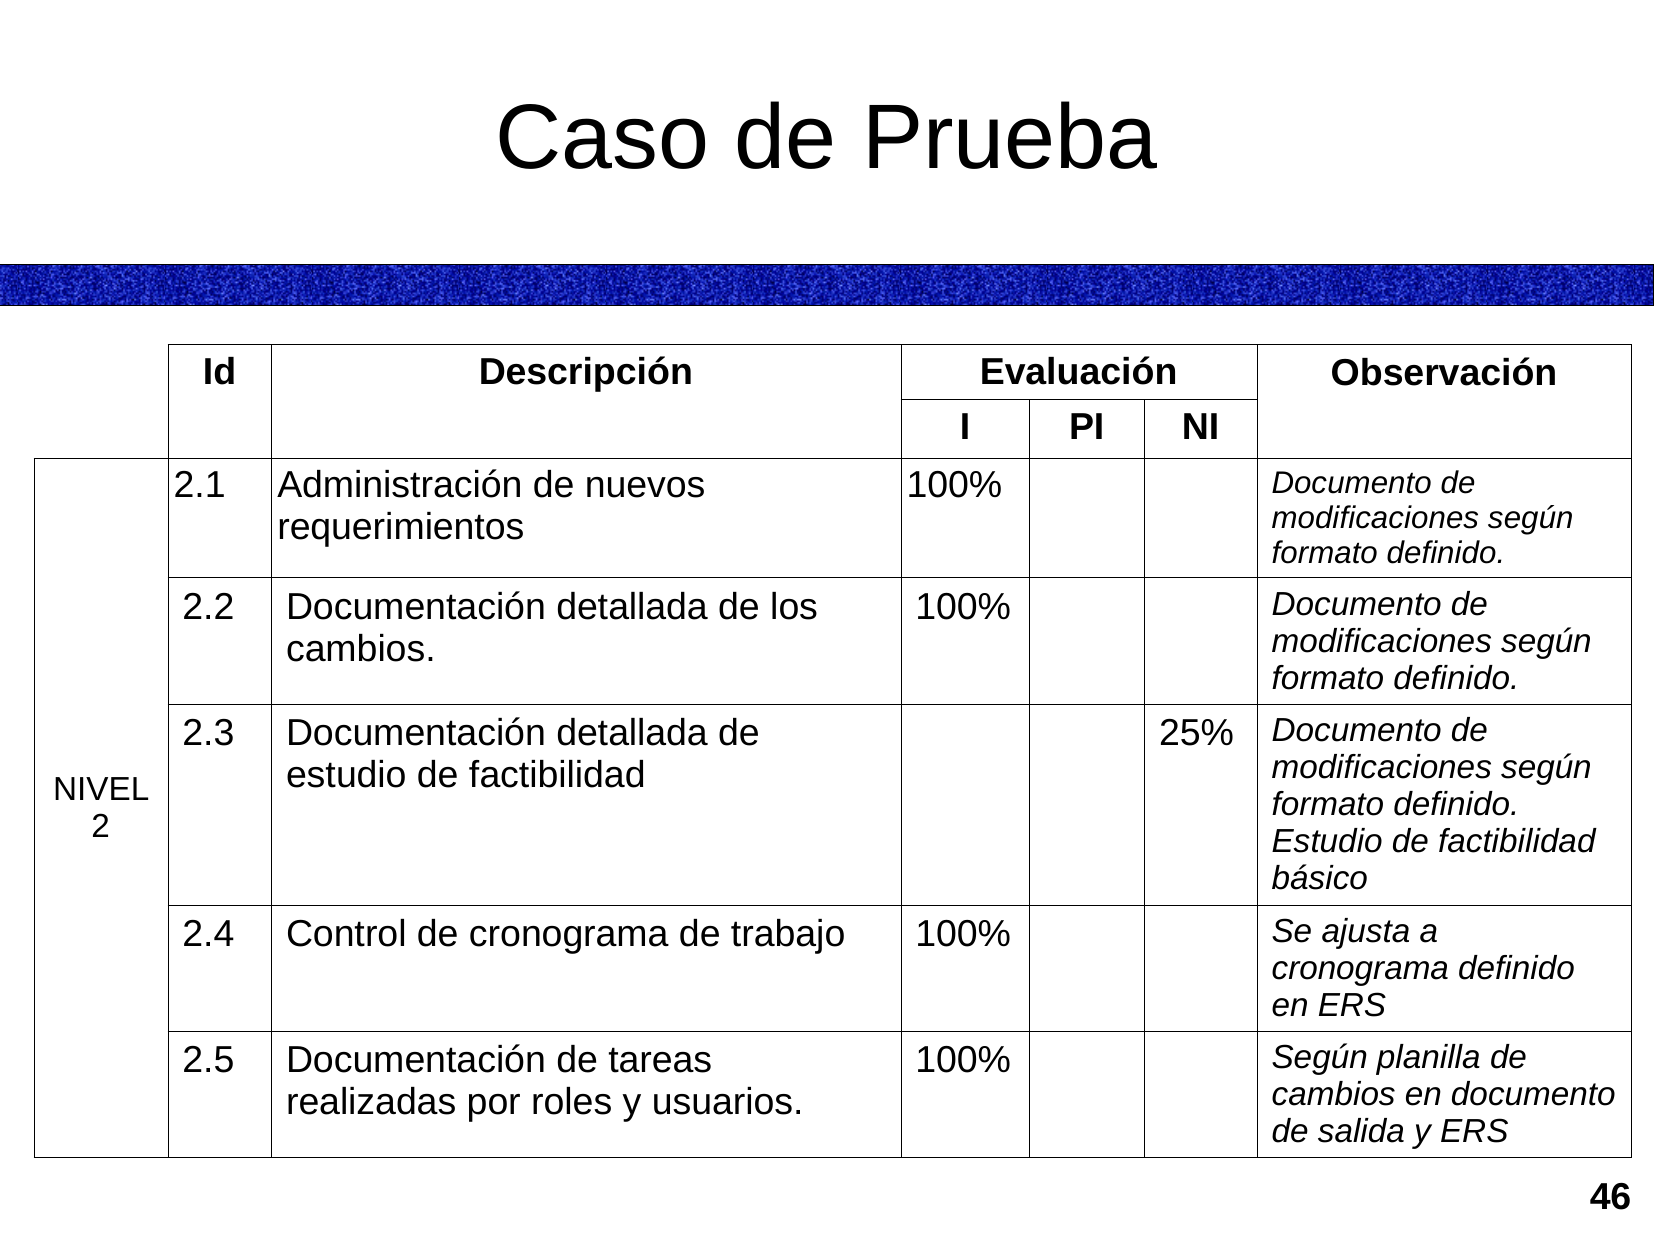

# Caso de Prueba
| | Id | Descripción | Evaluación | | | Observación |
| --- | --- | --- | --- | --- | --- | --- |
| | | | I | PI | NI | |
| NIVEL 2 | 2.1 | Administración de nuevos requerimientos | 100% | | | Documento de modificaciones según formato definido. |
| | 2.2 | Documentación detallada de los cambios. | 100% | | | Documento de modificaciones según formato definido. |
| | 2.3 | Documentación detallada de estudio de factibilidad | | | 25% | Documento de modificaciones según formato definido. Estudio de factibilidad básico |
| | 2.4 | Control de cronograma de trabajo | 100% | | | Se ajusta a cronograma definido en ERS |
| | 2.5 | Documentación de tareas realizadas por roles y usuarios. | 100% | | | Según planilla de cambios en documento de salida y ERS |